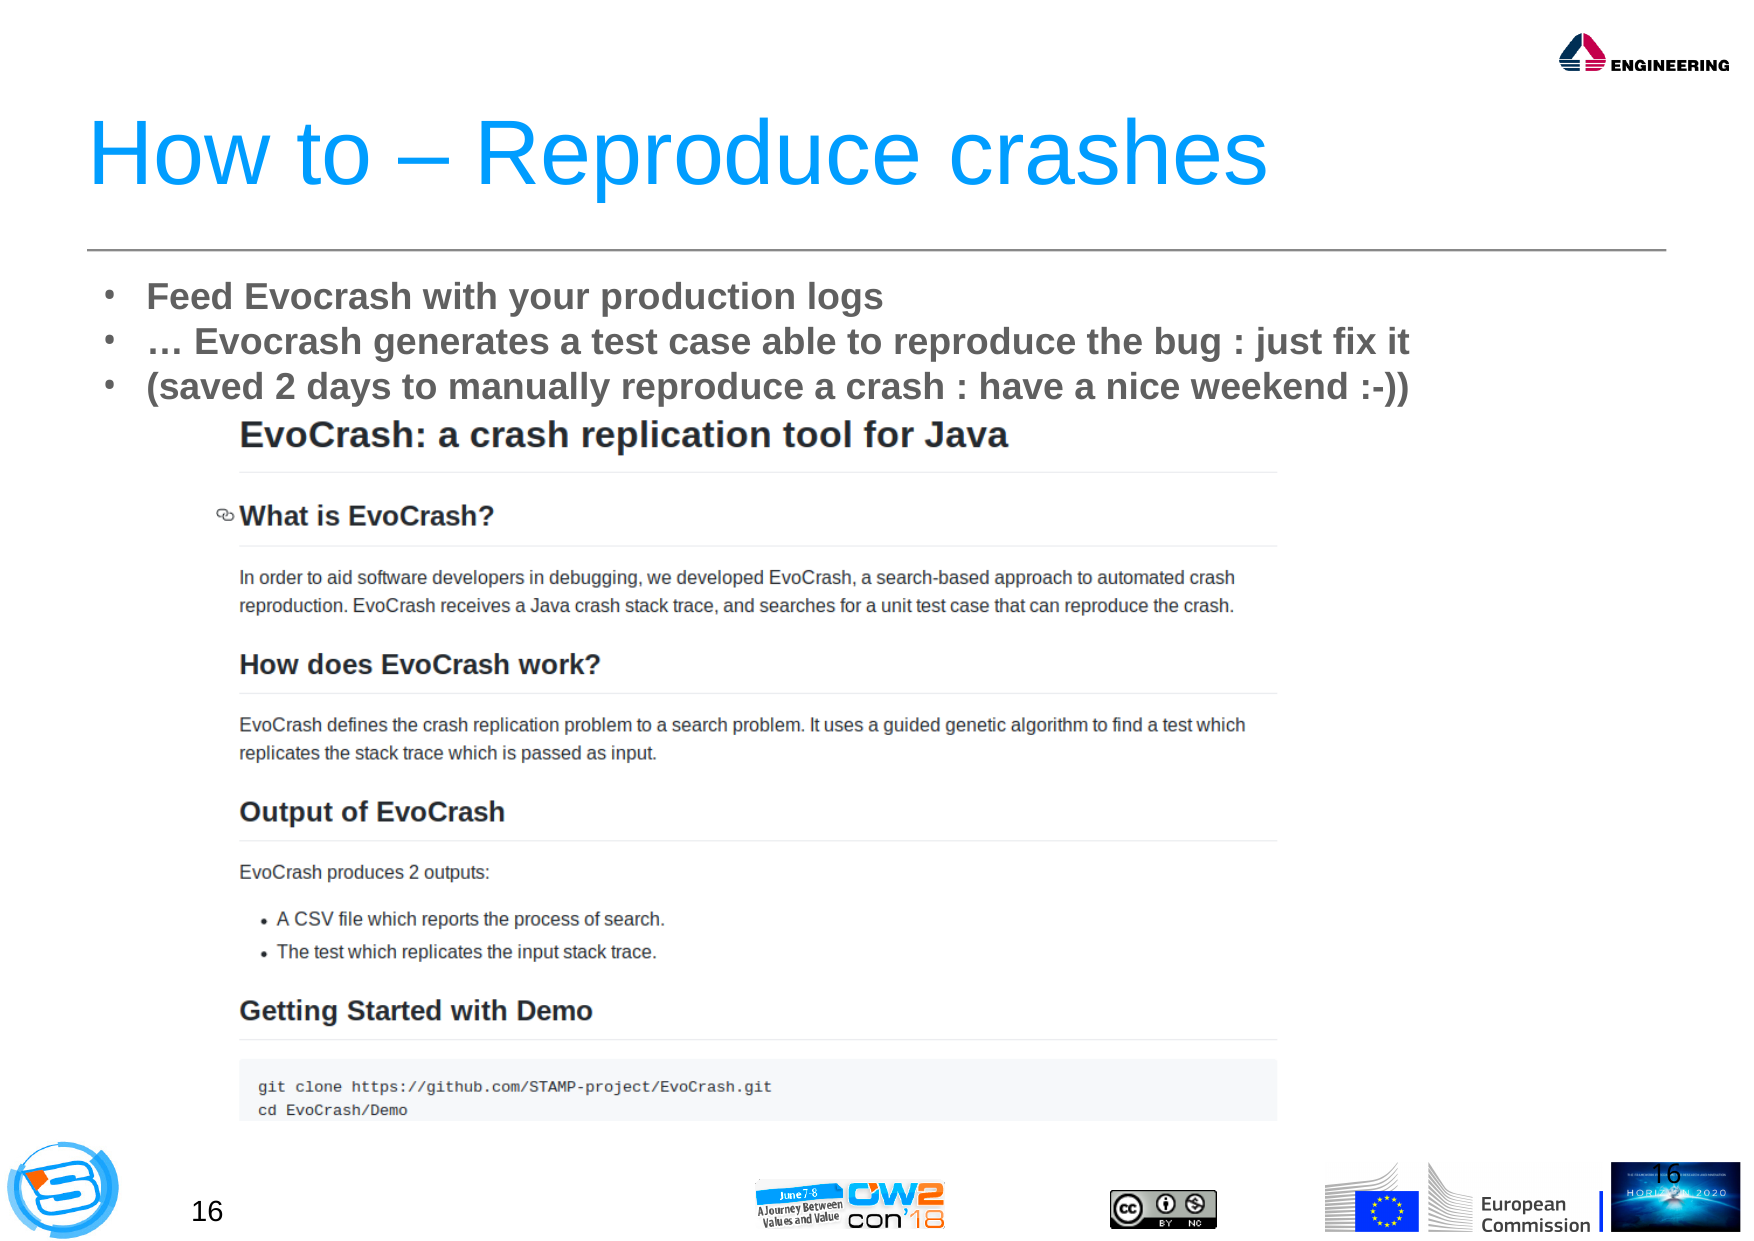

# How to – Reproduce crashes
Feed Evocrash with your production logs
… Evocrash generates a test case able to reproduce the bug : just fix it
(saved 2 days to manually reproduce a crash : have a nice weekend :-))